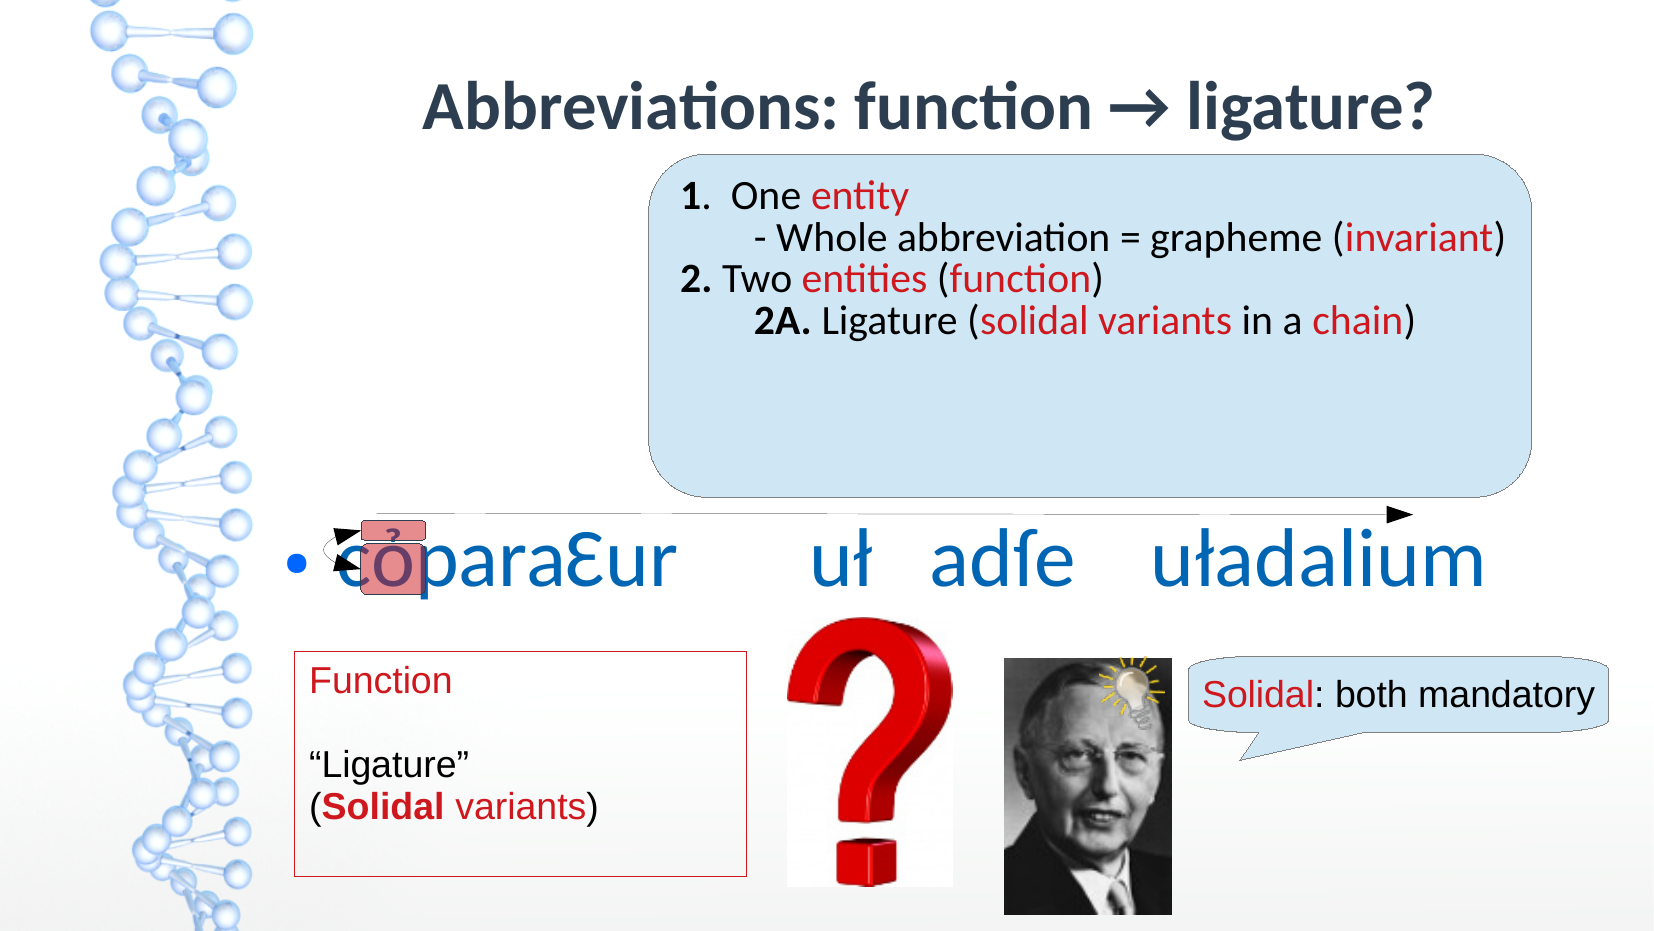

# Abbreviations: function → ligature?
1. One entity
	- Whole abbreviation = grapheme (invariant)
2. Two entities (function)
	2A. Ligature (solidal variants in a chain)
cỏparaƐur uł adſe uładalium
Function
“Ligature”
(Solidal variants)
Solidal: both mandatory